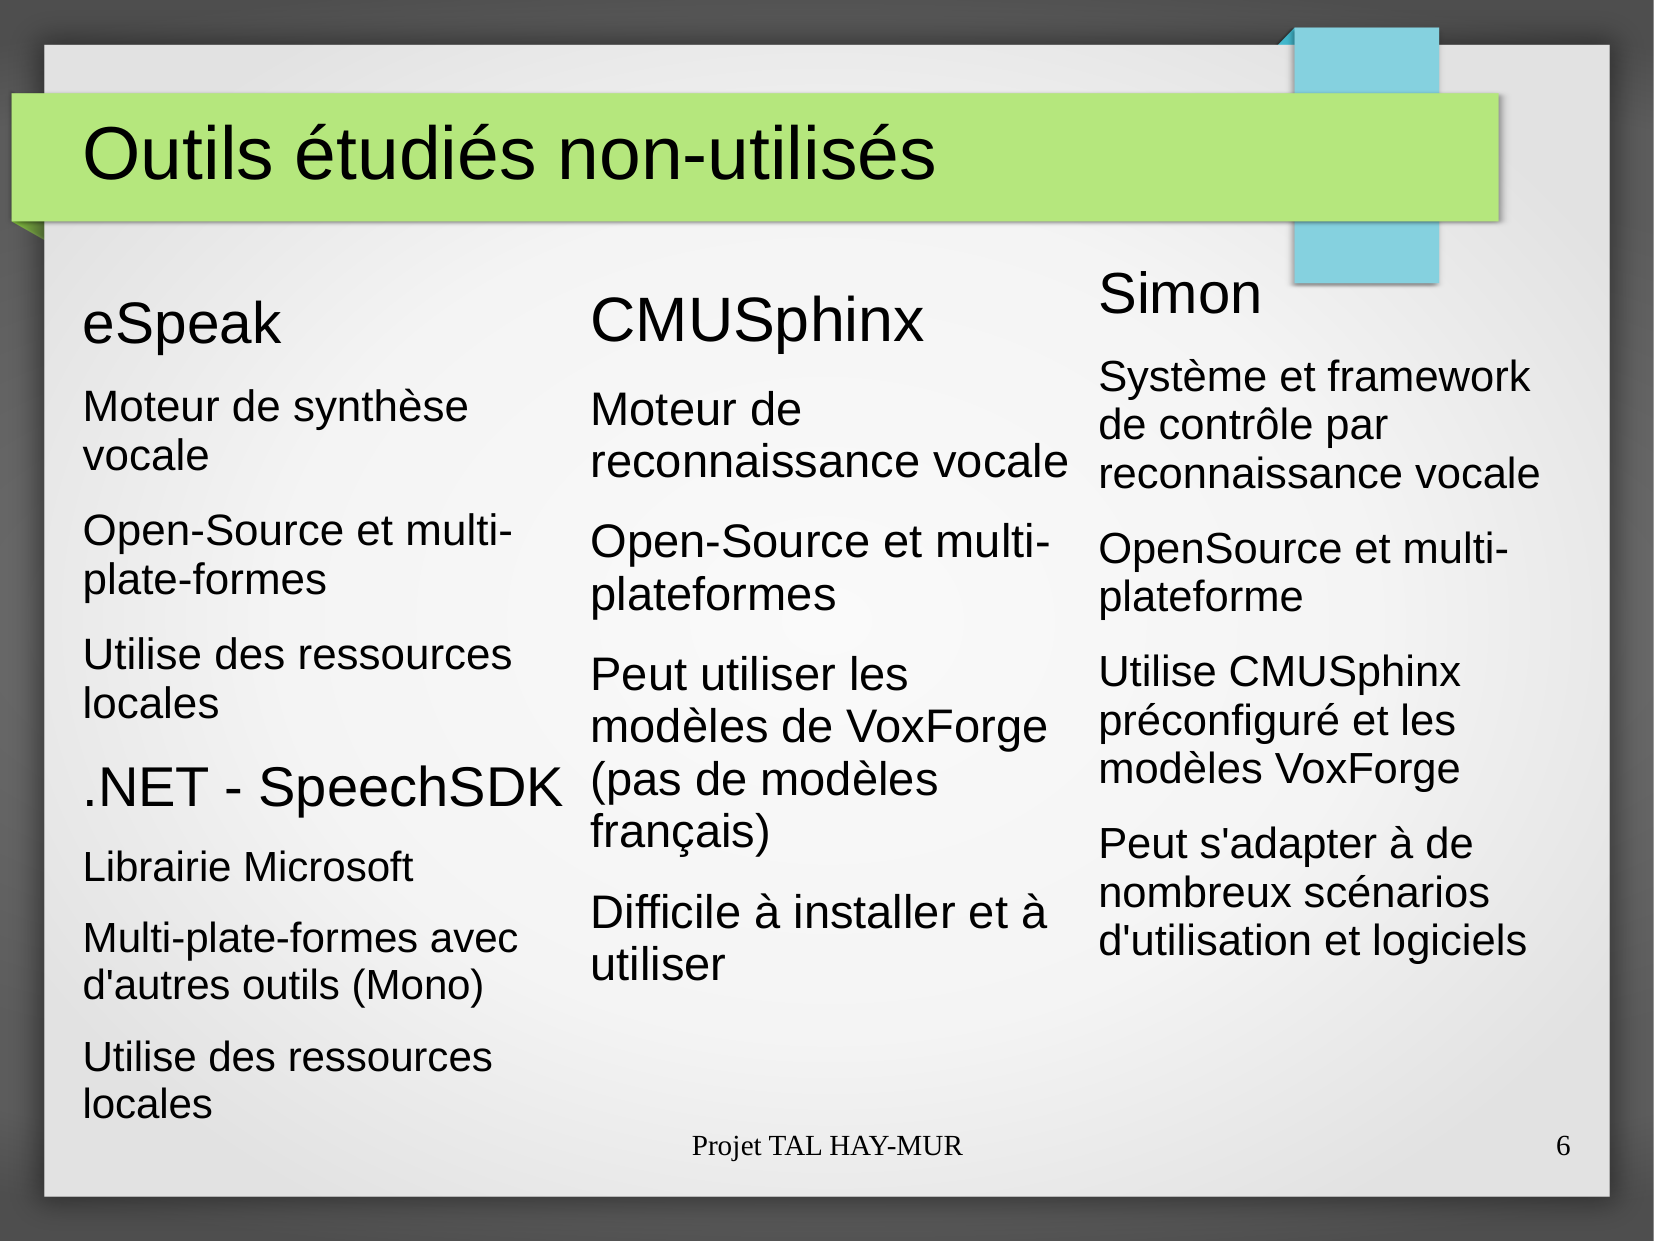

# Outils étudiés non-utilisés
Simon
Système et framework de contrôle par reconnaissance vocale
OpenSource et multi-plateforme
Utilise CMUSphinx préconfiguré et les modèles VoxForge
Peut s'adapter à de nombreux scénarios d'utilisation et logiciels
CMUSphinx
Moteur de reconnaissance vocale
Open-Source et multi-plateformes
Peut utiliser les modèles de VoxForge (pas de modèles français)
Difficile à installer et à utiliser
eSpeak
Moteur de synthèse vocale
Open-Source et multi-plate-formes
Utilise des ressources locales
.NET - SpeechSDK
Librairie Microsoft
Multi-plate-formes avec d'autres outils (Mono)
Utilise des ressources locales
Projet TAL HAY-MUR
6